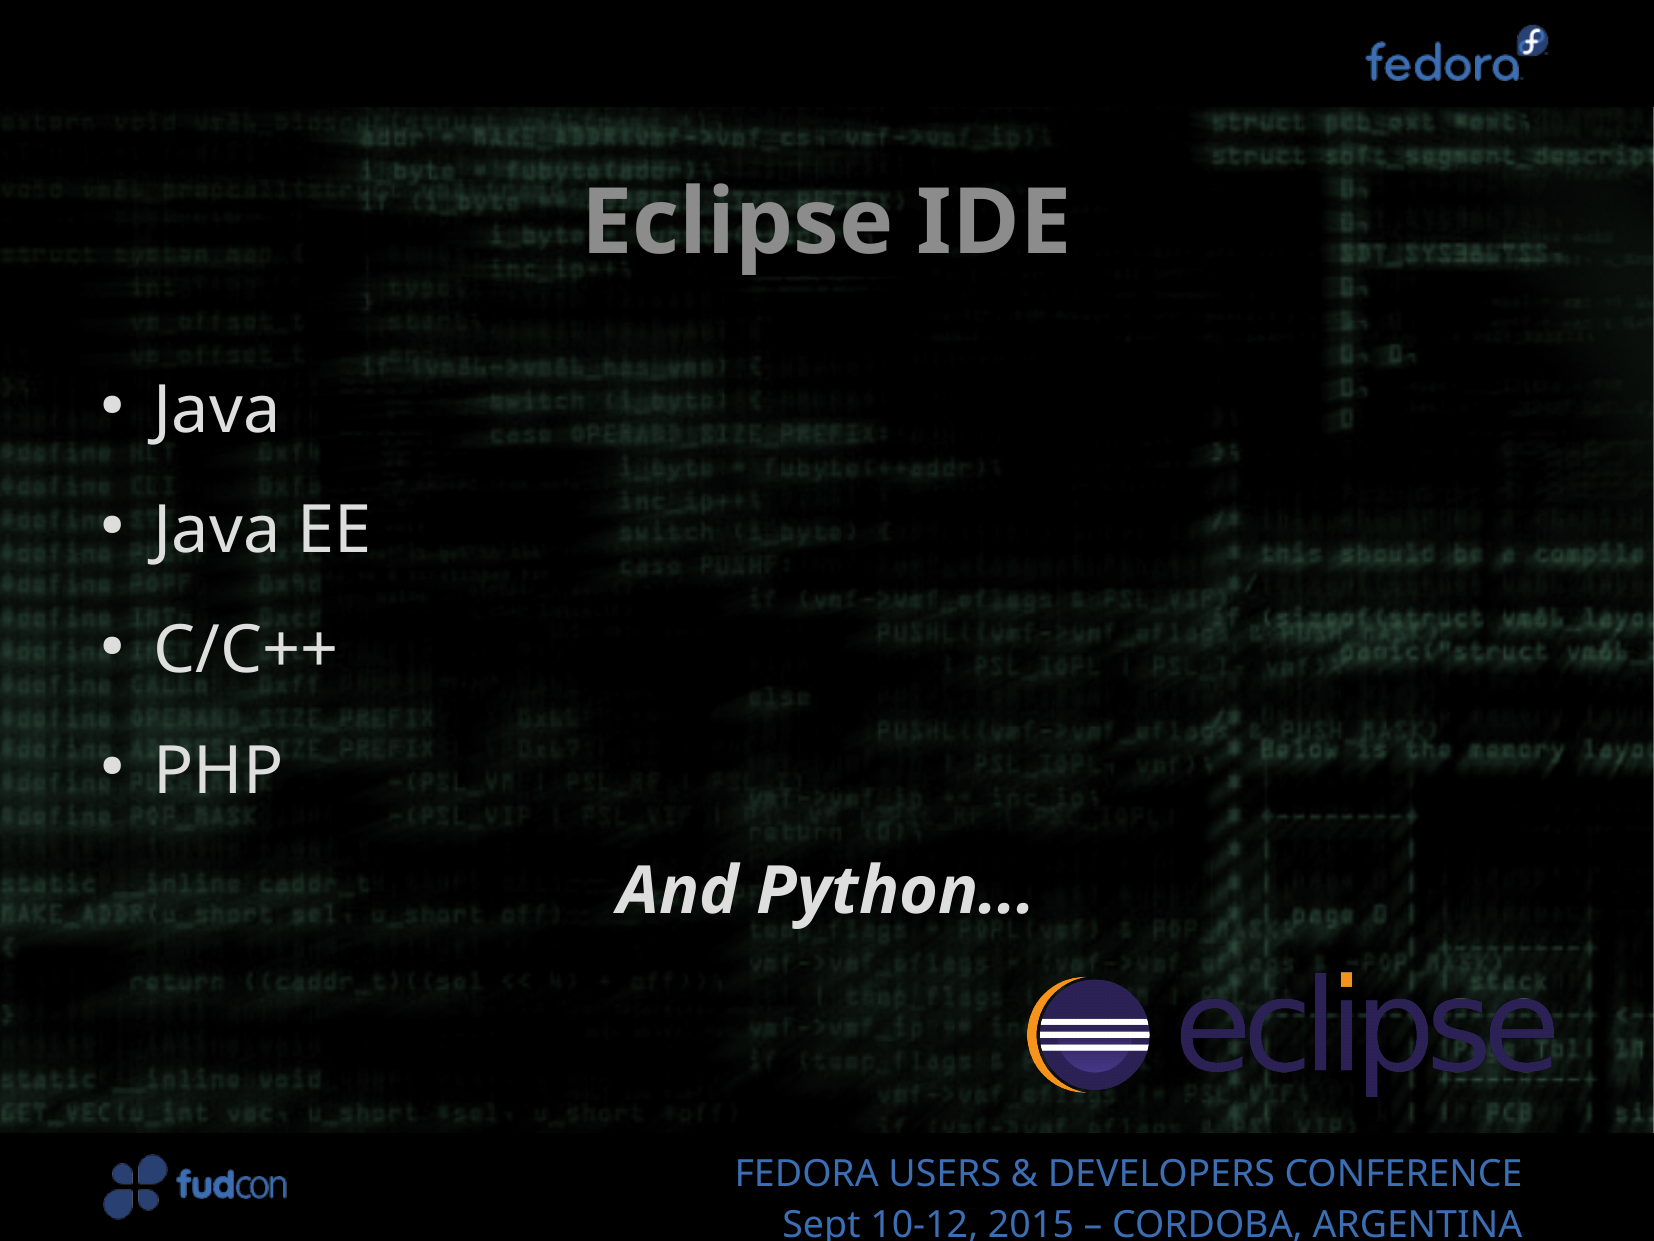

# Eclipse IDE
Java
Java EE
C/C++
PHP
And Python...